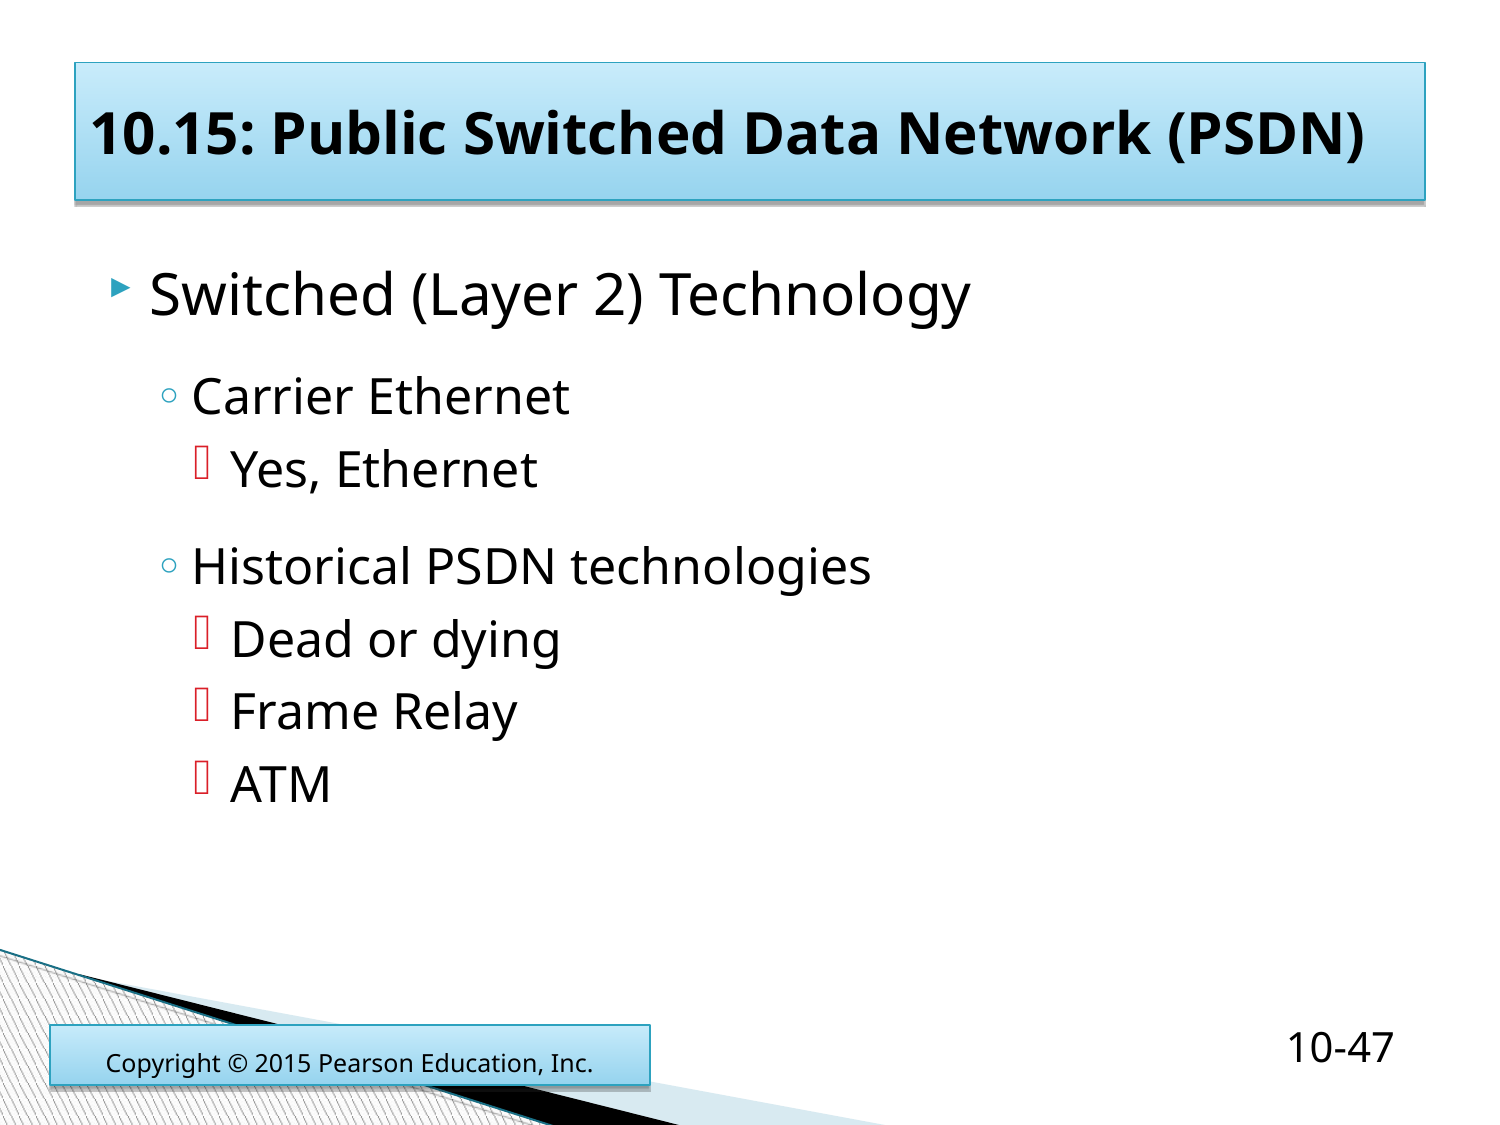

10.15: Public Switched Data Network (PSDN)
# Switched (Layer 2) Technology
Carrier Ethernet
Yes, Ethernet
Historical PSDN technologies
Dead or dying
Frame Relay
ATM
Copyright © 2015 Pearson Education, Inc.